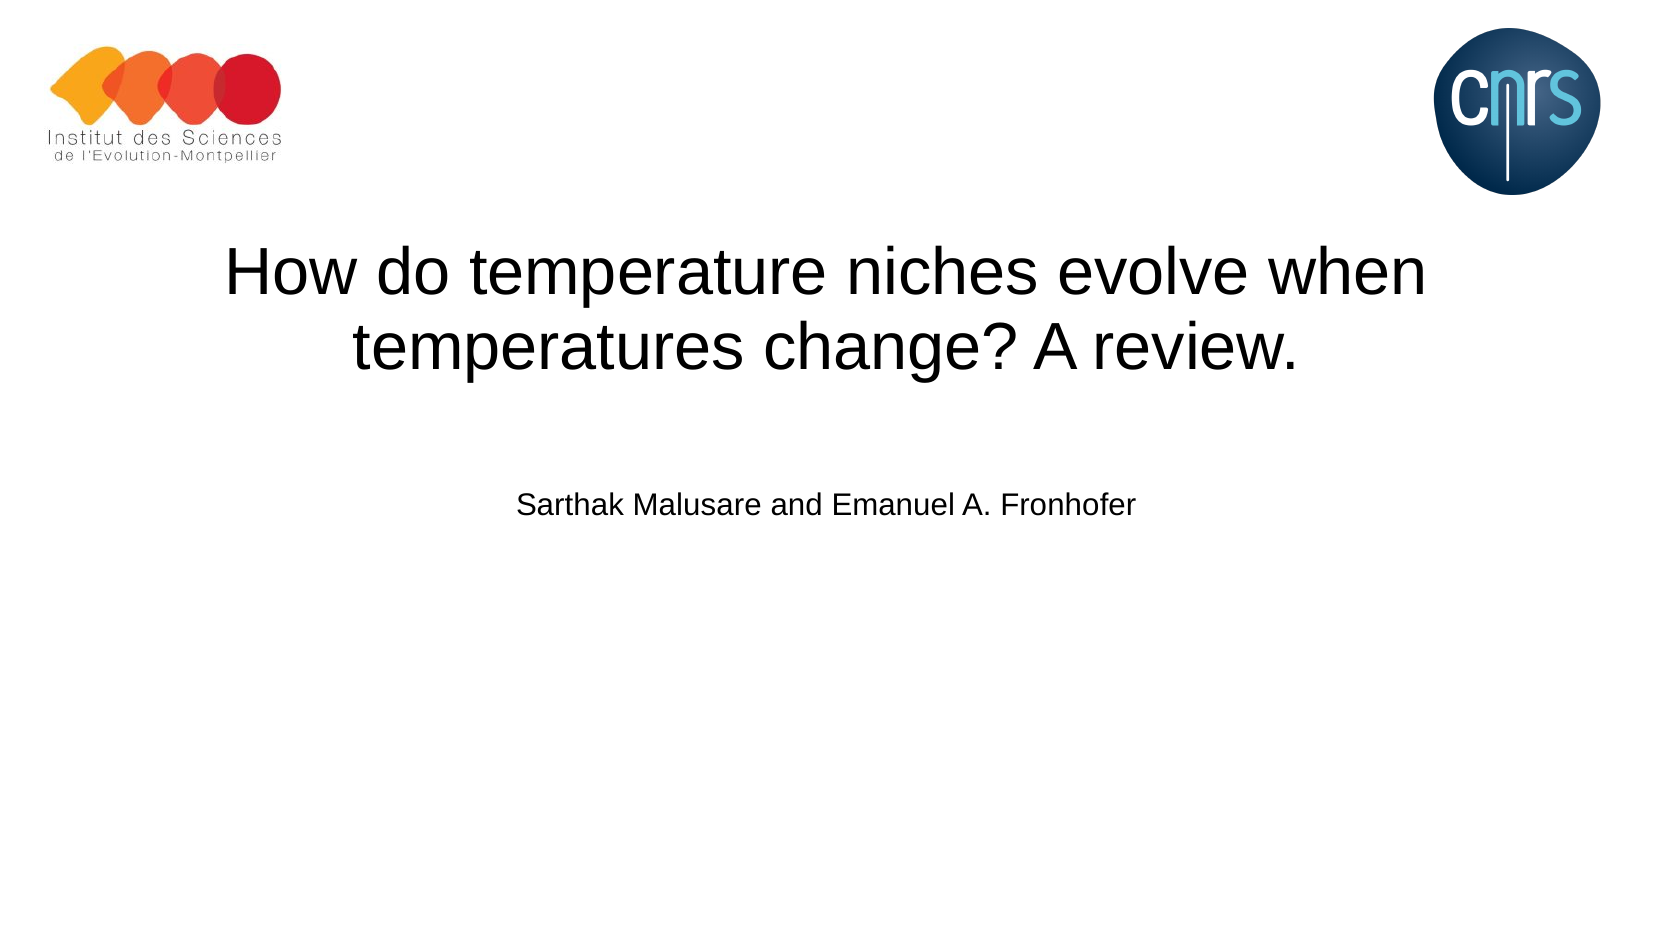

# How do temperature niches evolve when temperatures change? A review.
Sarthak Malusare and Emanuel A. Fronhofer